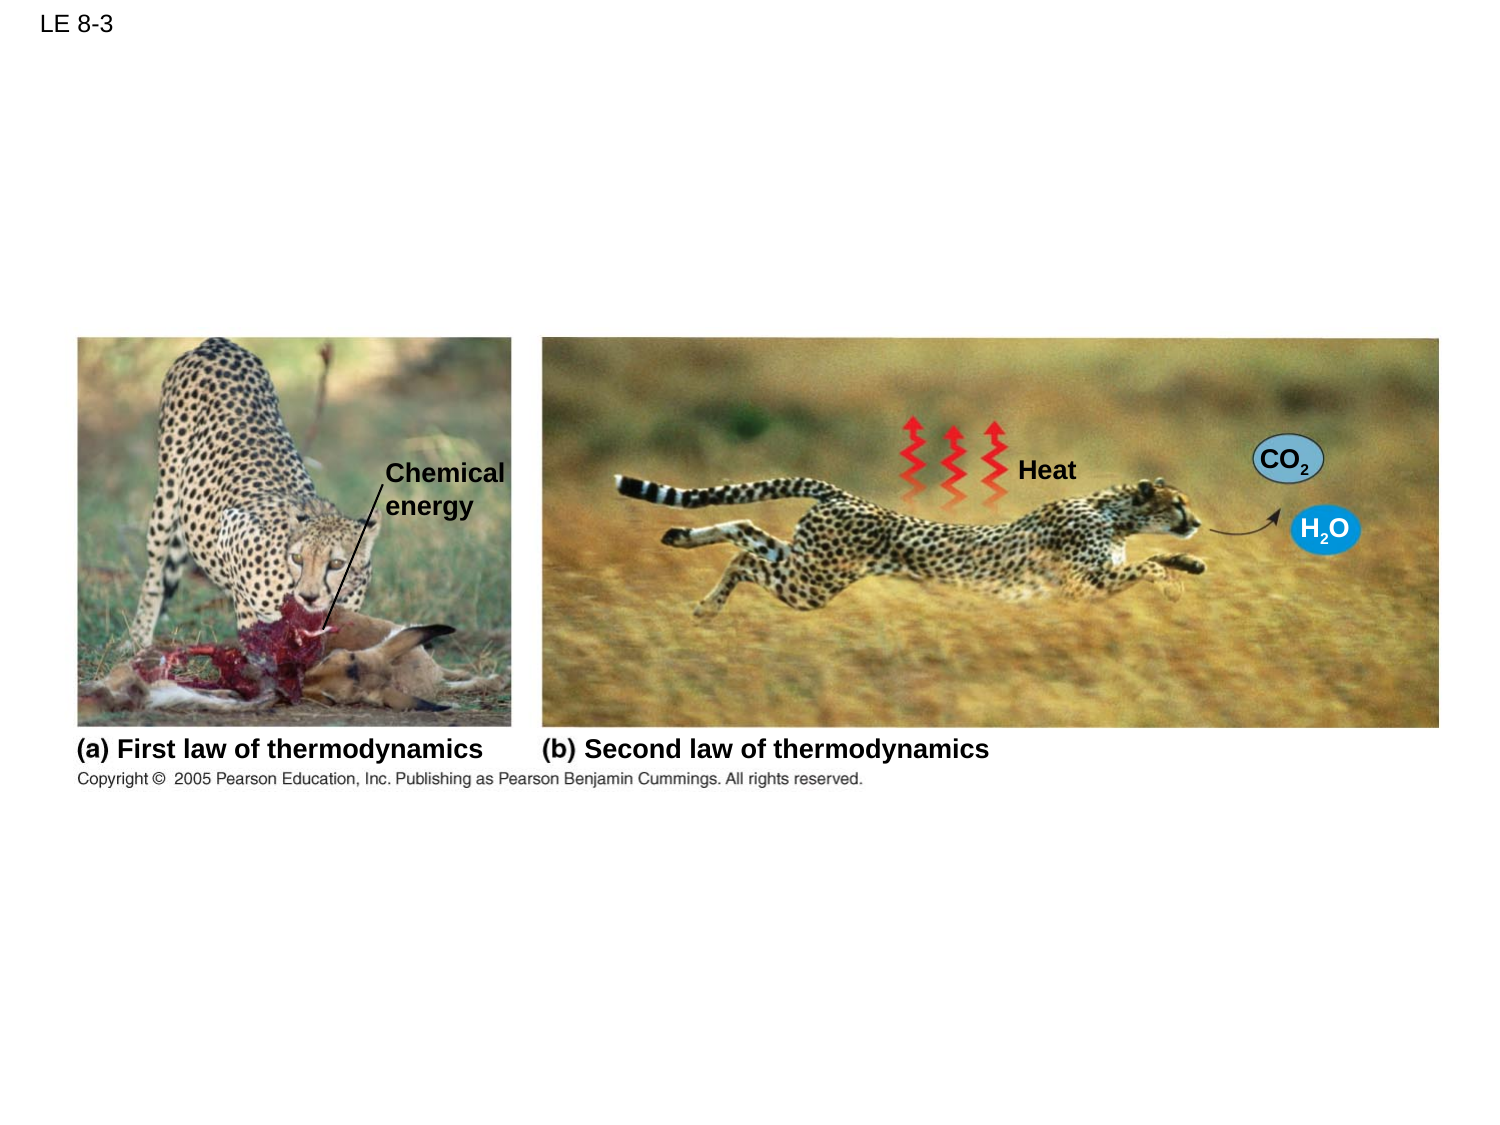

# LE 8-3
CO2
Heat
Chemical
energy
H2O
First law of thermodynamics
Second law of thermodynamics